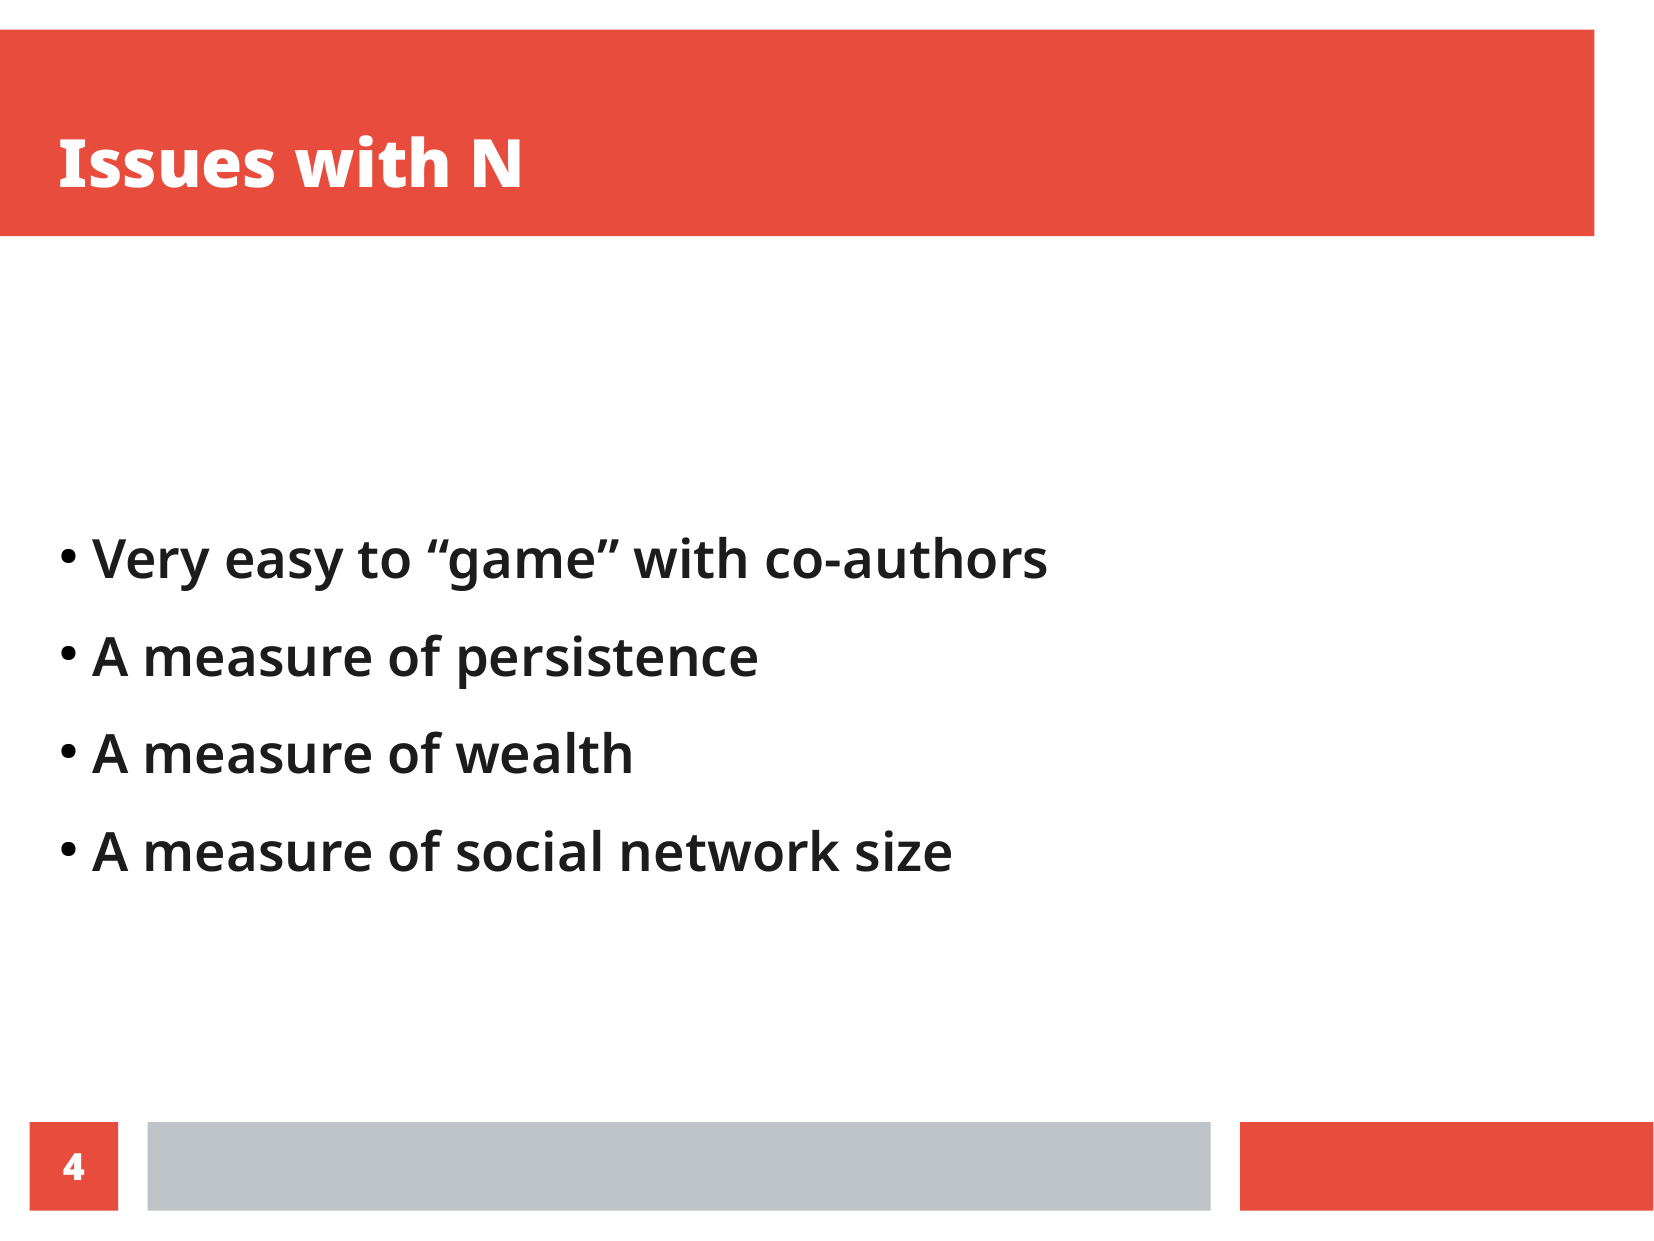

# Issues with N
 Very easy to “game” with co-authors
 A measure of persistence
 A measure of wealth
 A measure of social network size
4